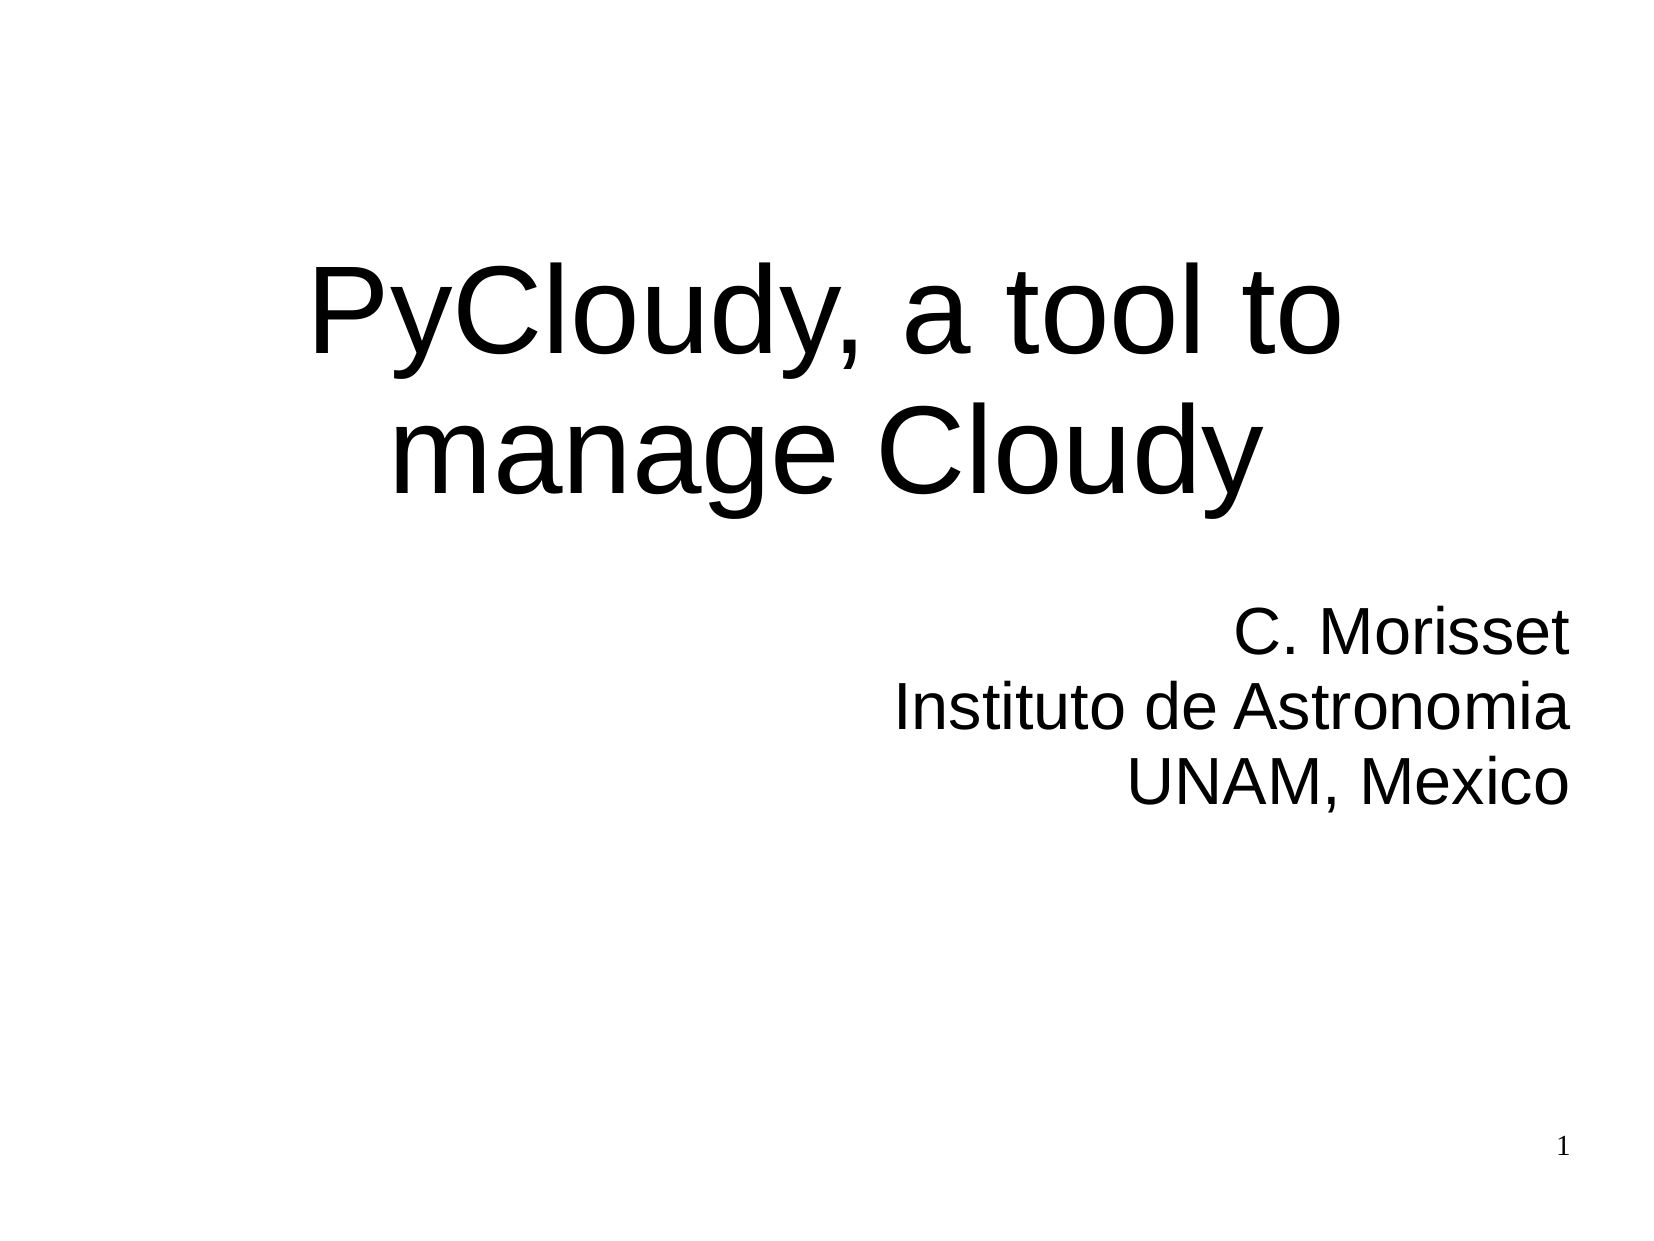

# PyCloudy, a tool to manage Cloudy
C. Morisset
Instituto de Astronomia
UNAM, Mexico
1